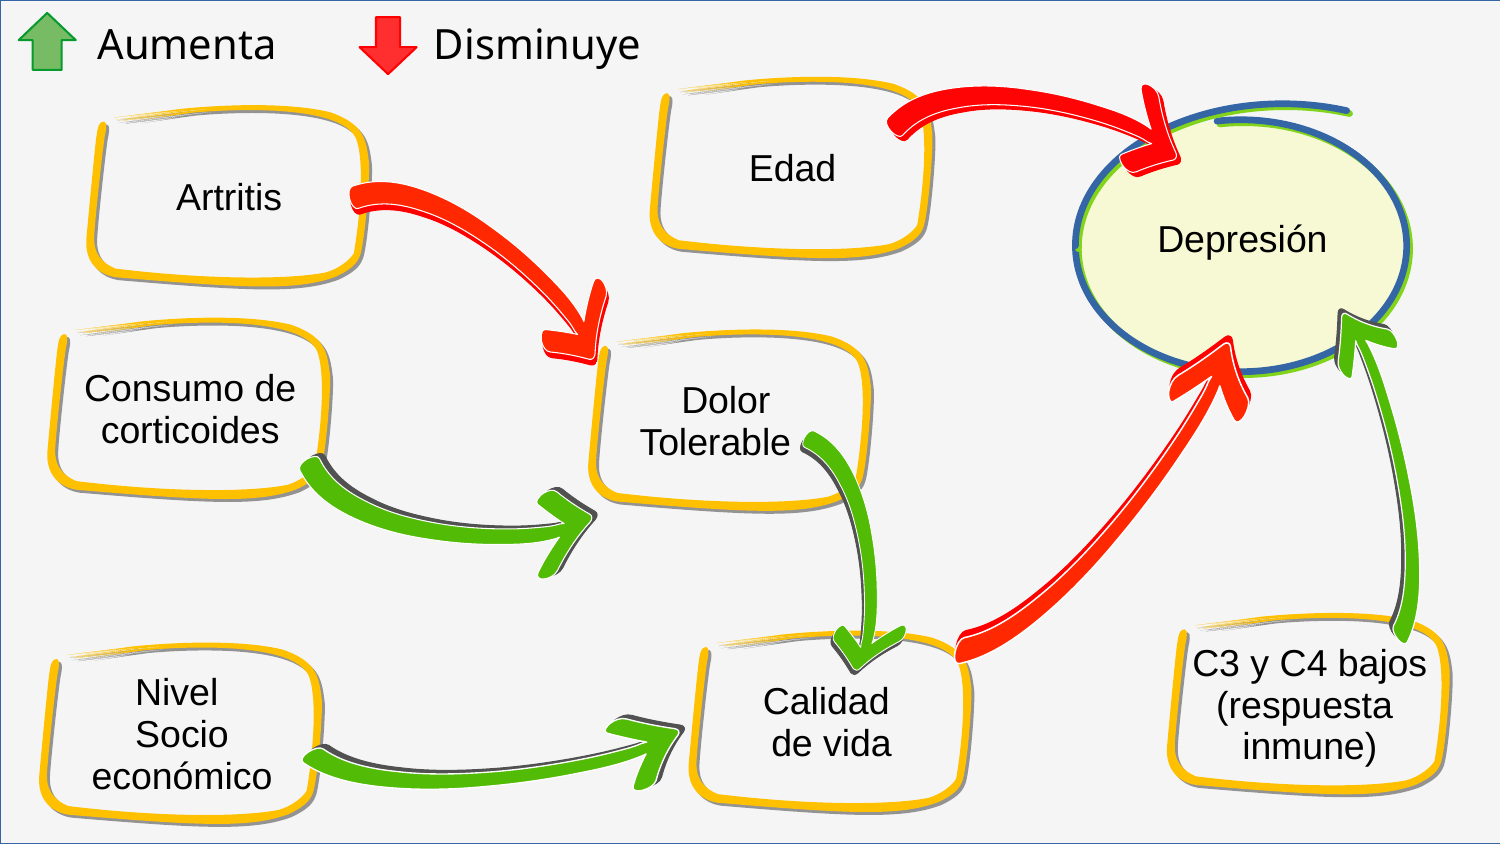

Aumenta
Disminuye
Edad
Depresión
Artritis
Consumo de
corticoides
Dolor
Tolerable
C3 y C4 bajos
(respuesta
inmune)
Calidad
de vida
Nivel
Socio
económico